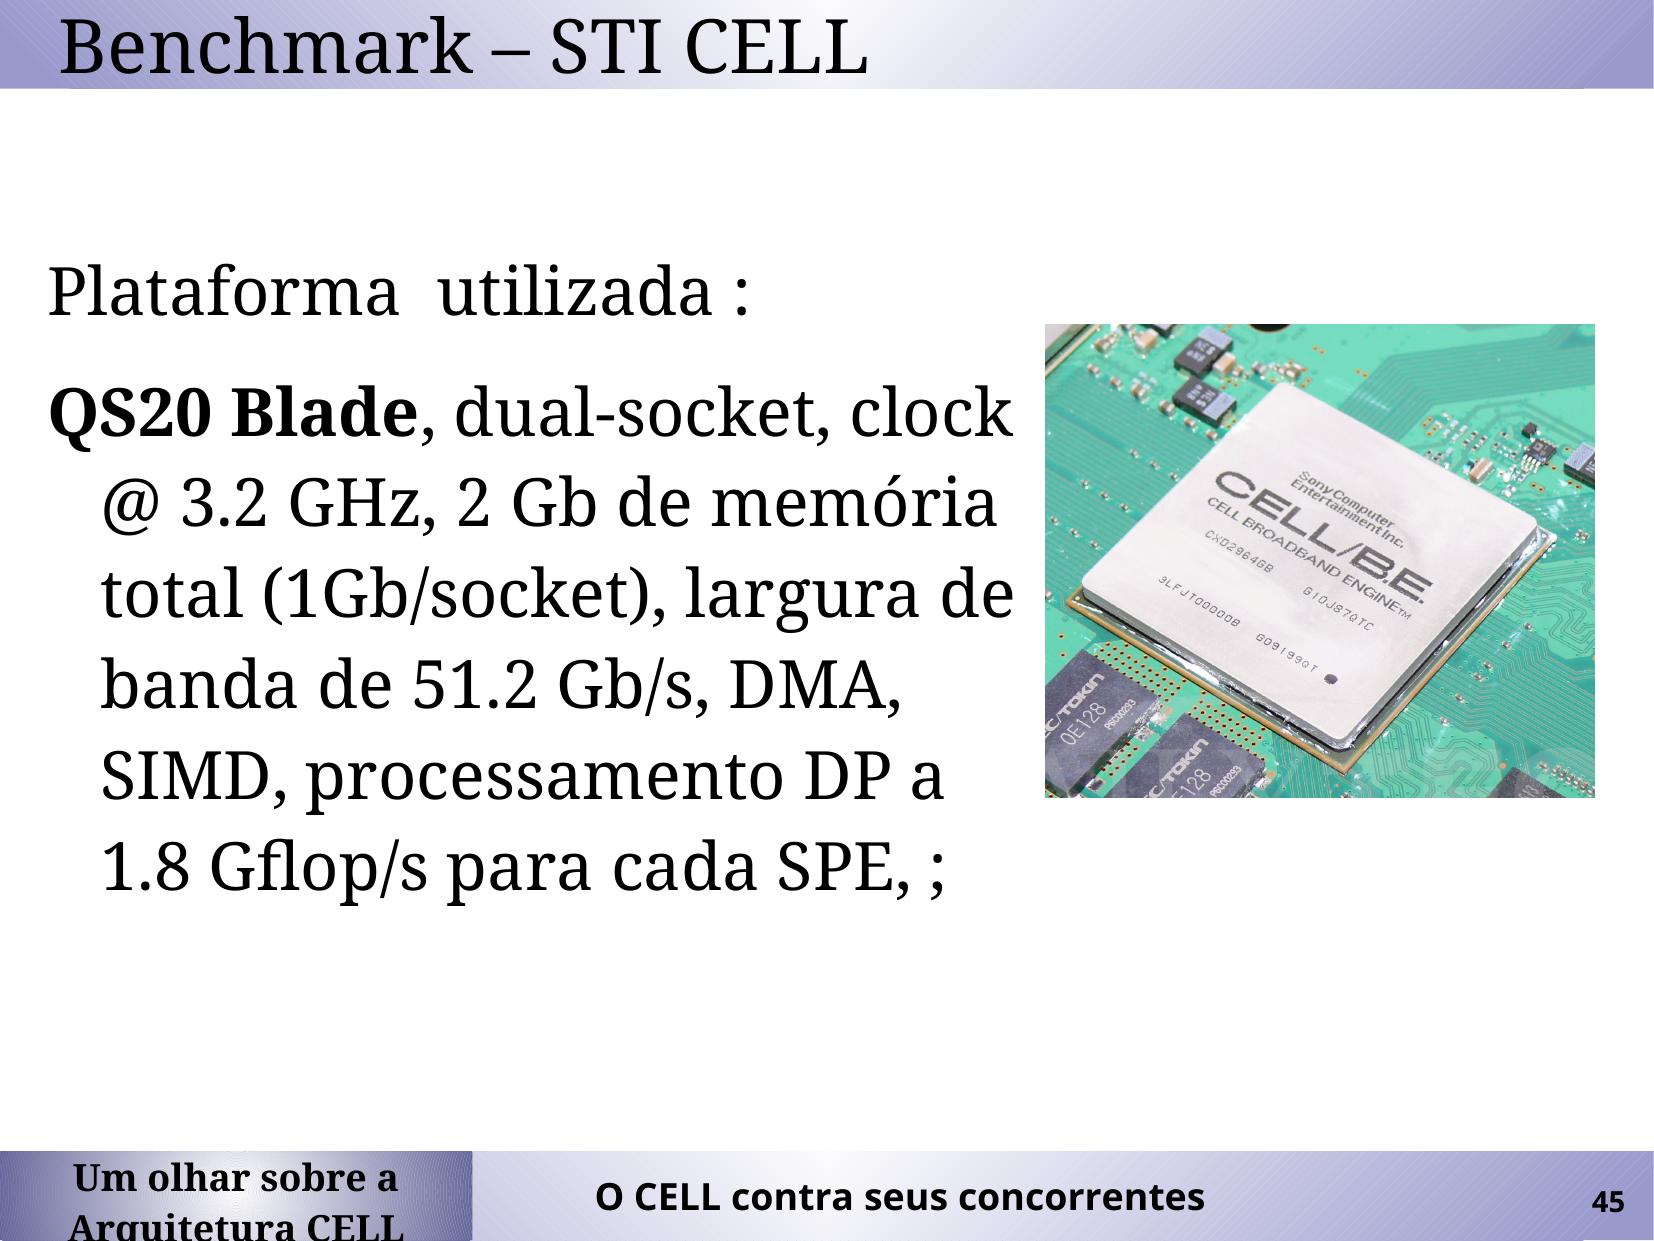

# Benchmark – STI CELL
Plataforma utilizada :
QS20 Blade, dual-socket, clock @ 3.2 GHz, 2 Gb de memória total (1Gb/socket), largura de banda de 51.2 Gb/s, DMA, SIMD, processamento DP a 1.8 Gflop/s para cada SPE, ;
O CELL contra seus concorrentes
45